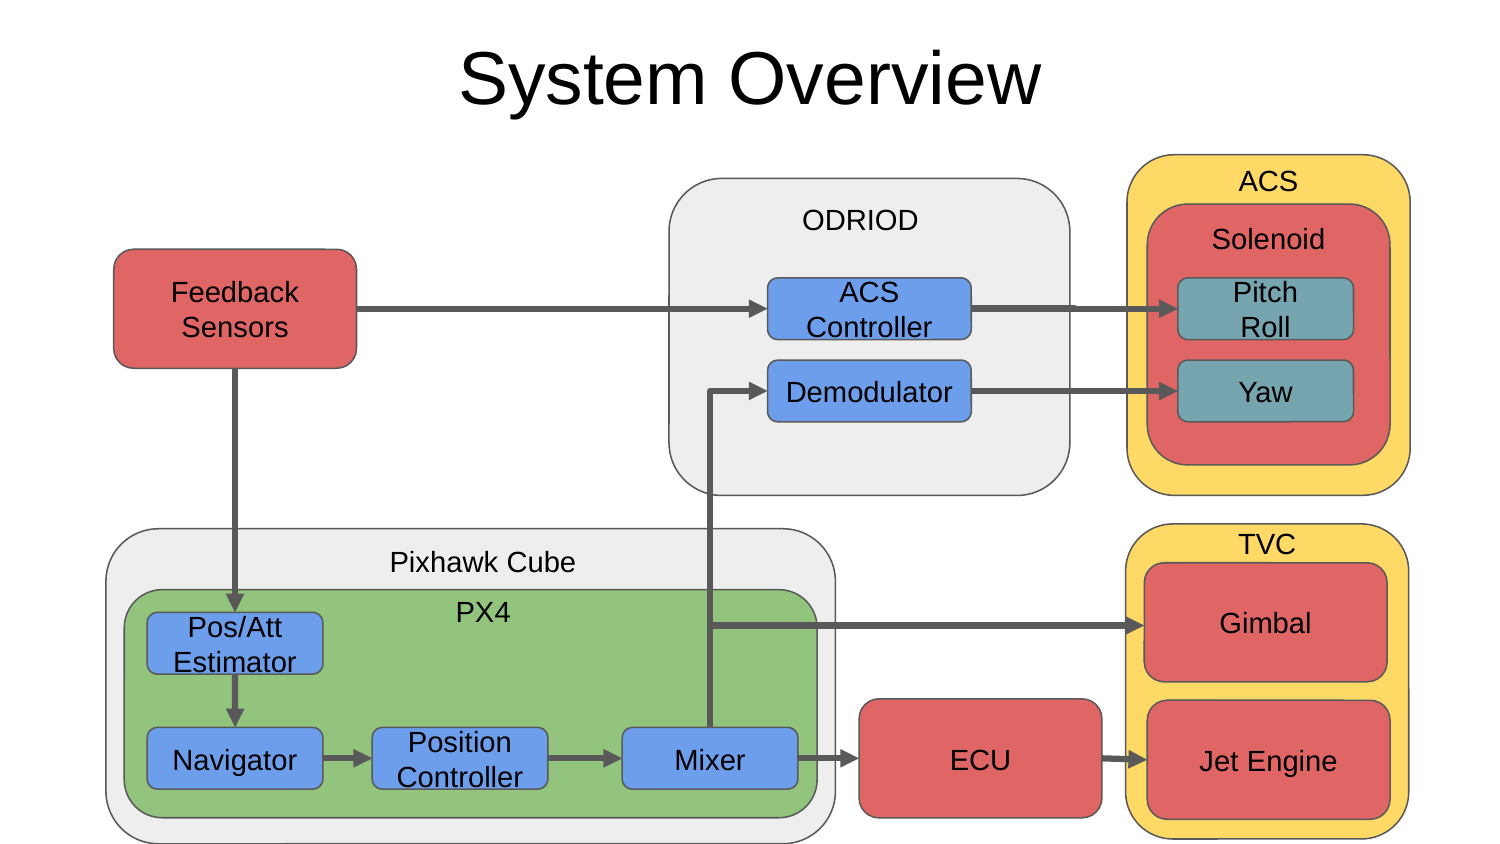

System Overview
ACS
ODRIOD
Solenoid
Feedback Sensors
ACS Controller
Pitch
Roll
Yaw
Demodulator
TVC
Pixhawk Cube
Gimbal
PX4
Pos/Att Estimator
ECU
Jet Engine
Navigator
Position Controller
Mixer